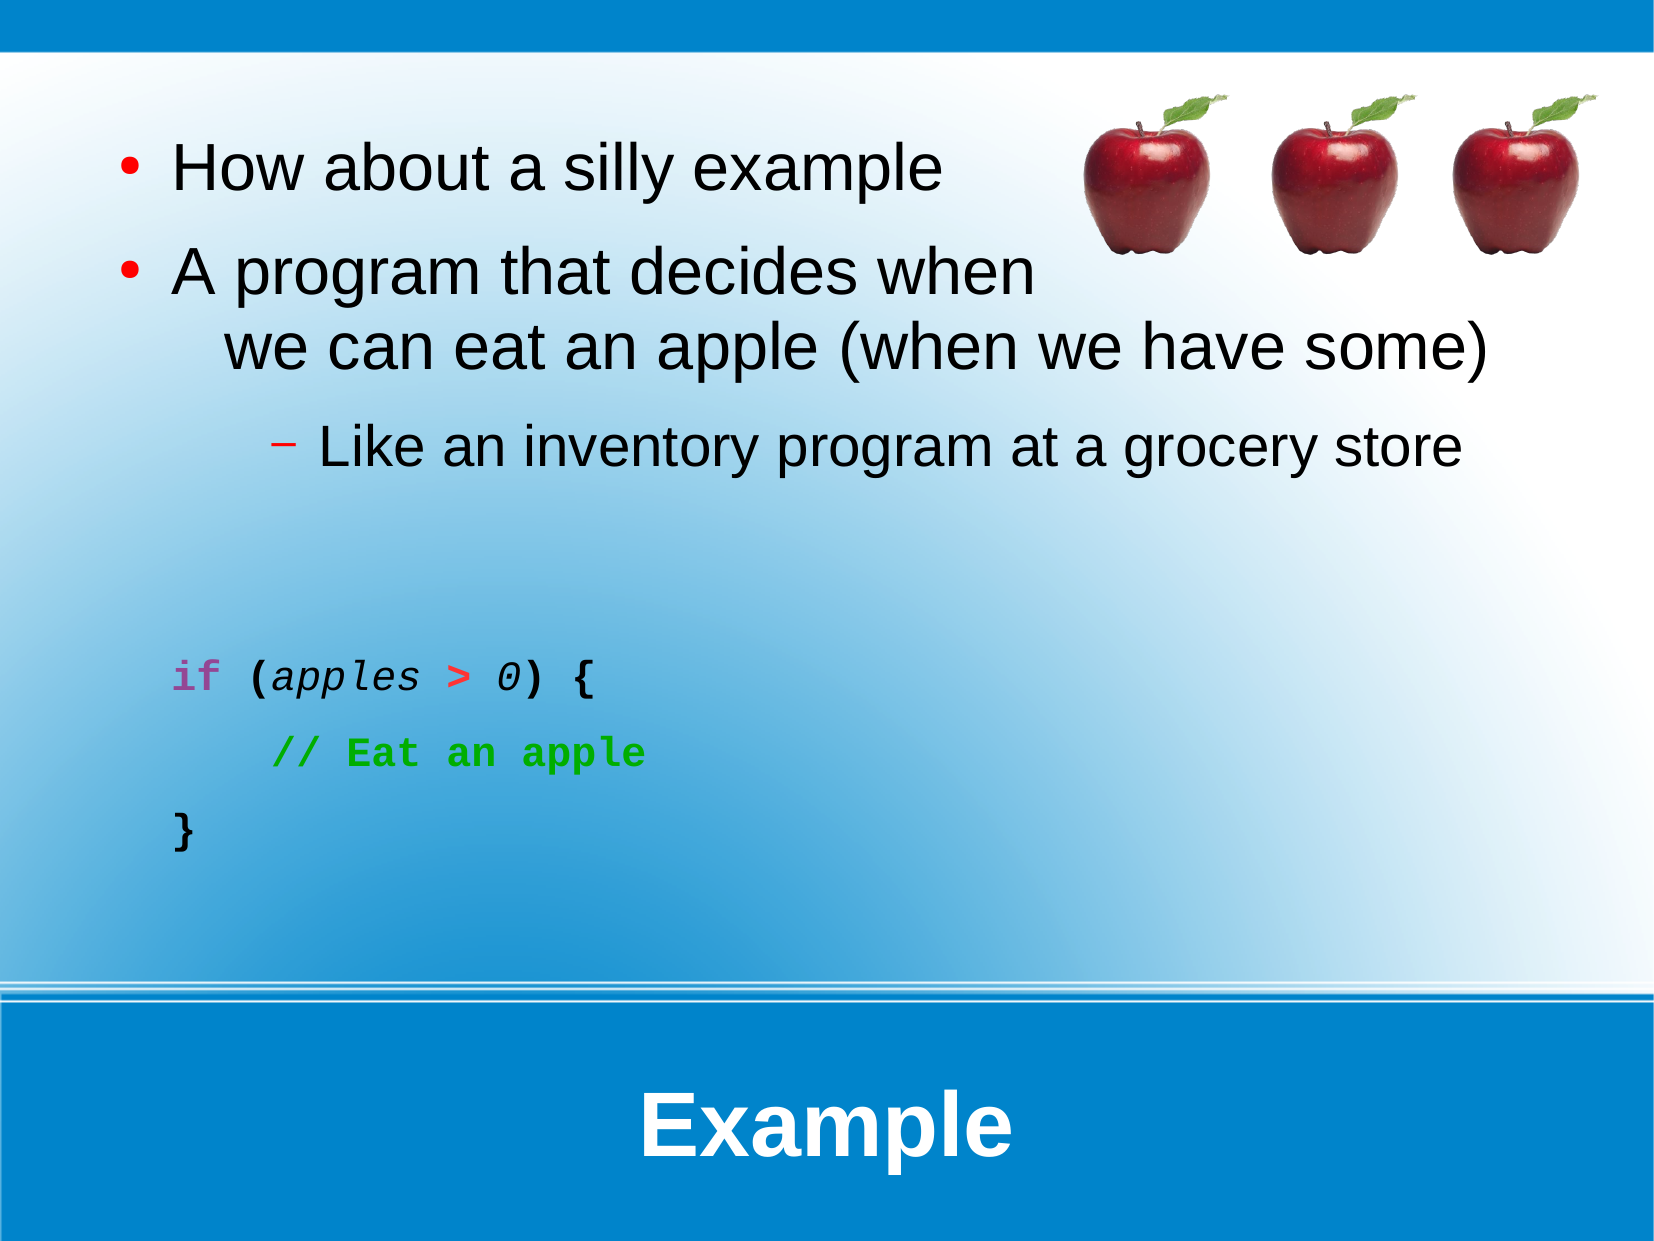

How about a silly example
A program that decides when
we can eat an apple (when we have some)
Like an inventory program at a grocery store
if (apples > 0) {
 // Eat an apple
}
# Example